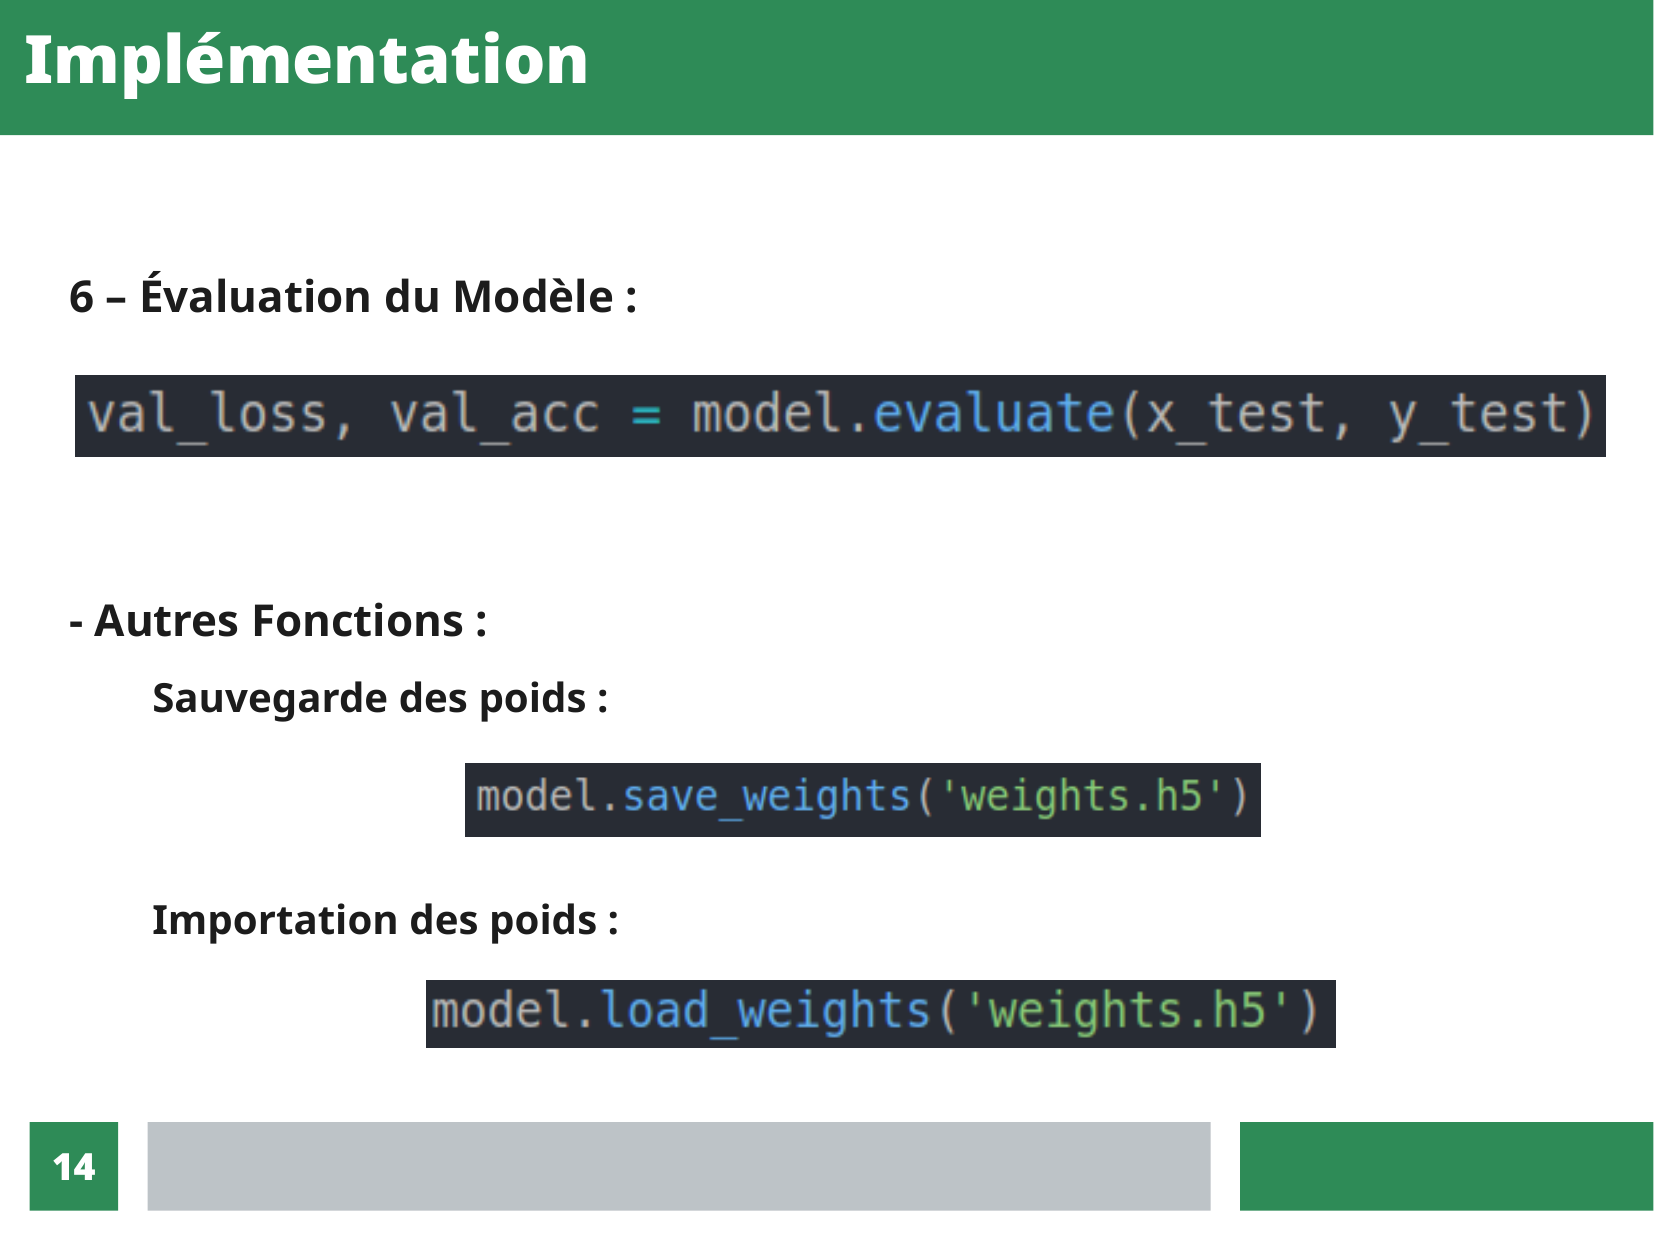

# Implémentation
6 – Évaluation du Modèle :
- Autres Fonctions :
Sauvegarde des poids :
Importation des poids :
14